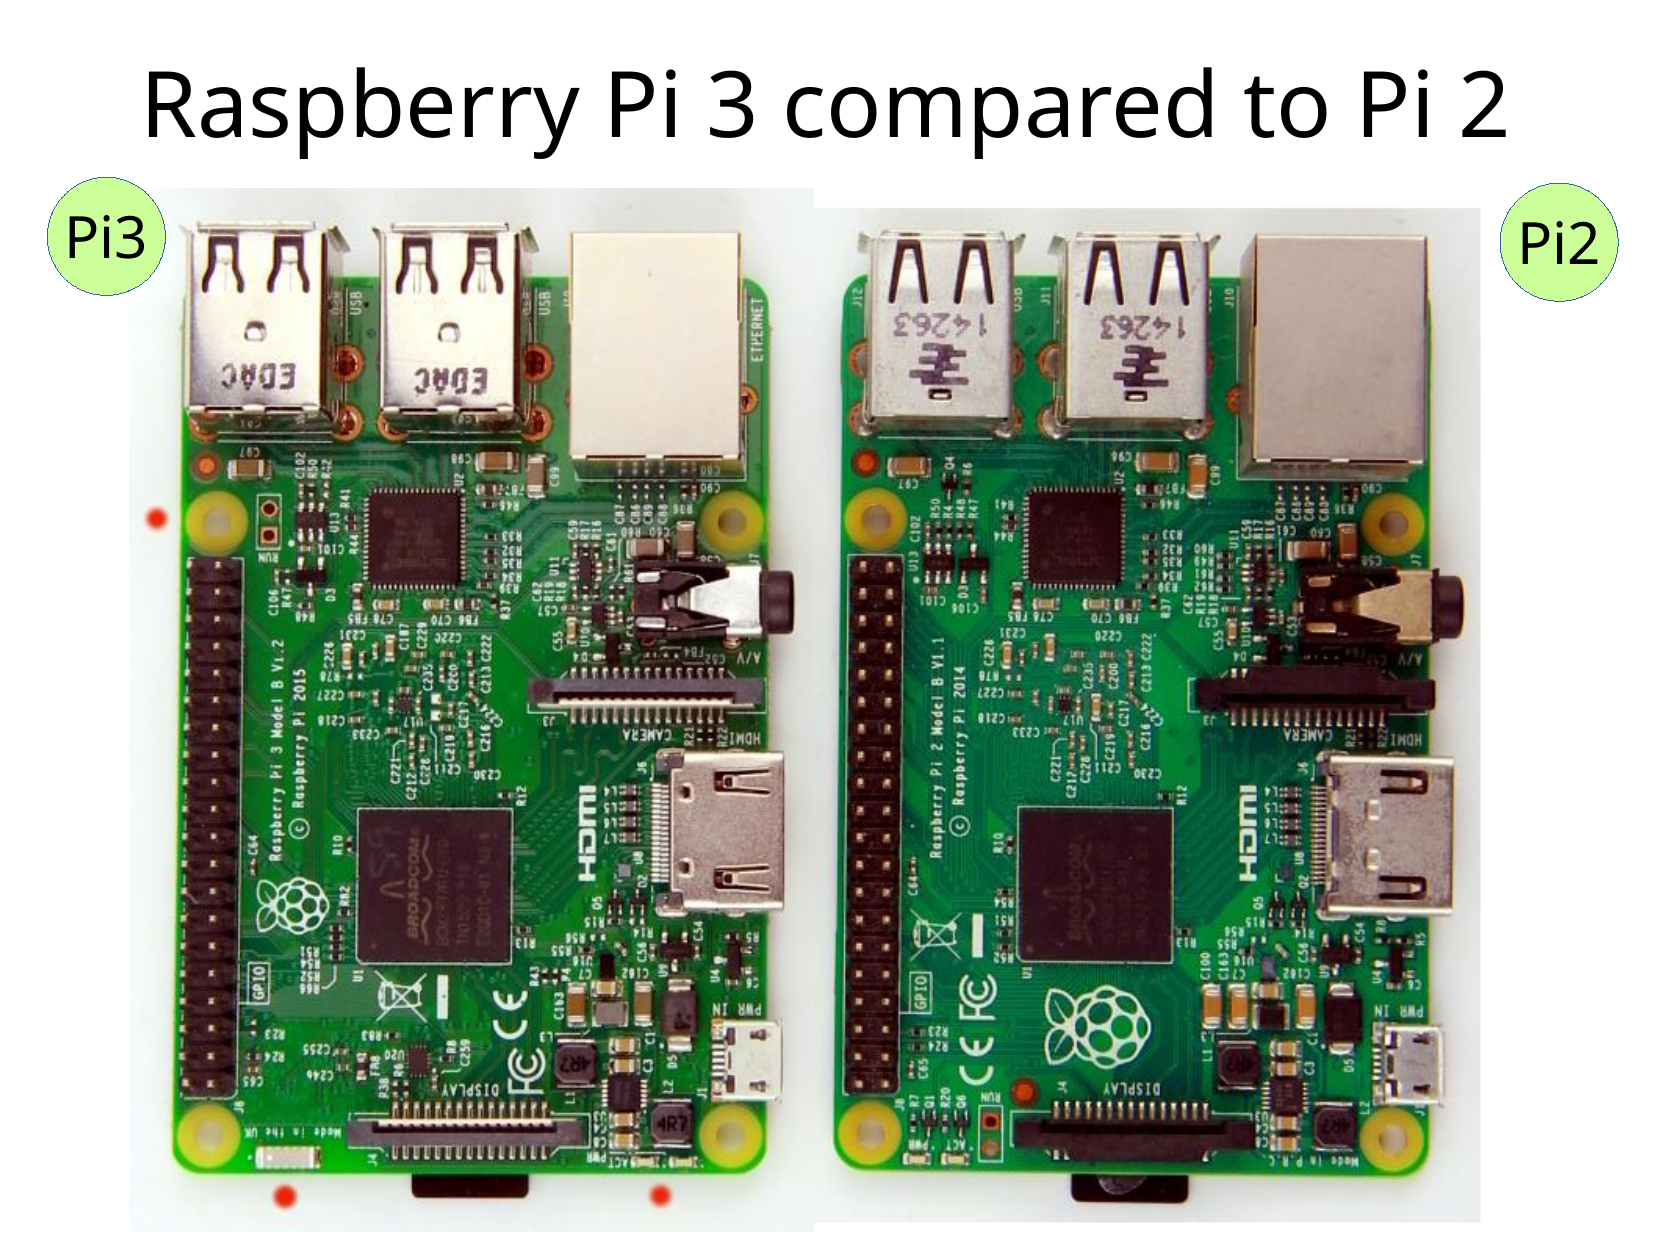

# Raspberry Pi 3 compared to Pi 2
Pi3
Pi2